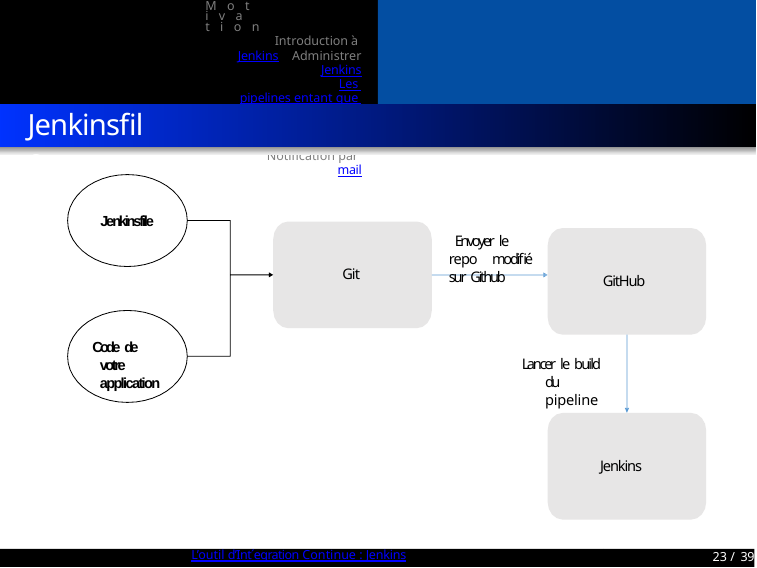

Motivation Introduction `a Jenkins Administrer Jenkins
Les pipelines entant que Code
Jenkins Webhook Notification par mail
Jenkinsfile
Jenkinsfile
Envoyer le repo modifié sur Github
Git
GitHub
Code de votre application
Lancer le build du pipeline
Jenkins
L’outil d’Int´egration Continue : Jenkins
23 / 39